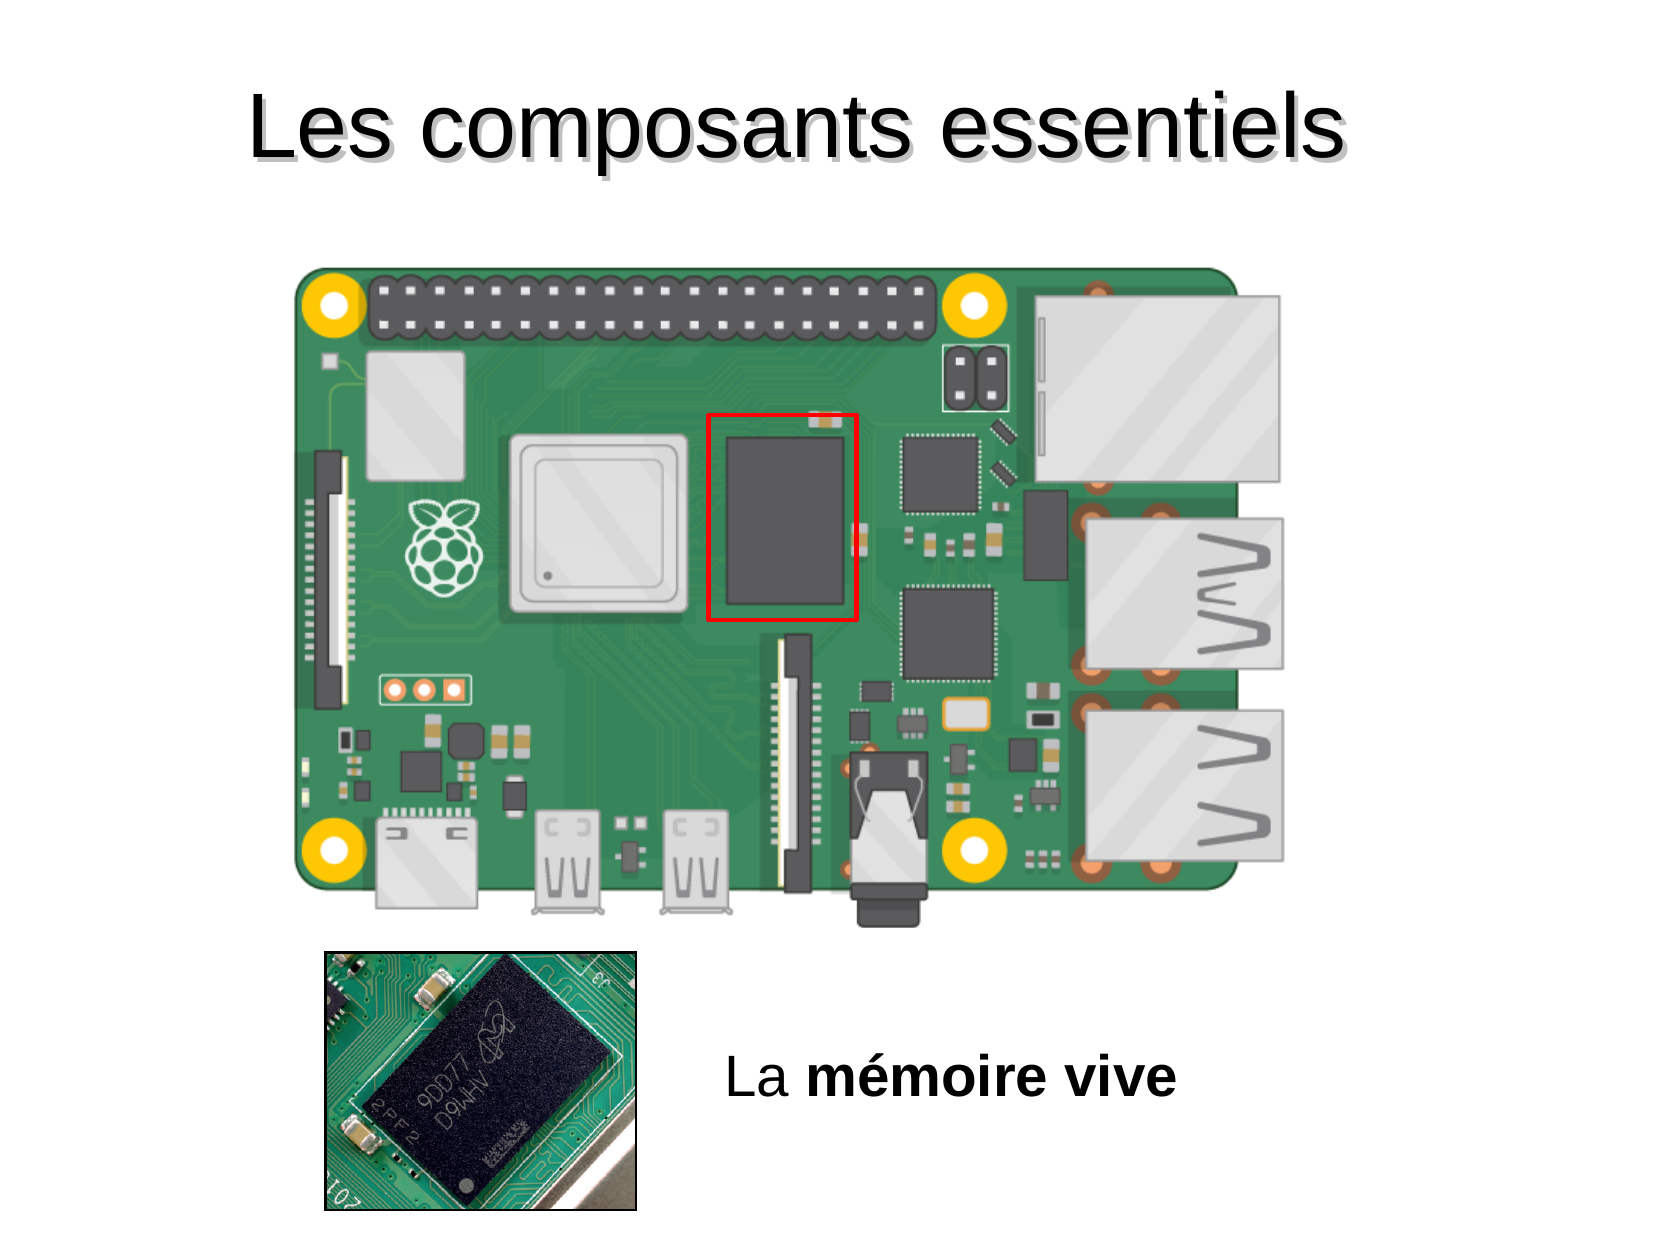

# Les composants essentiels
La mémoire vive